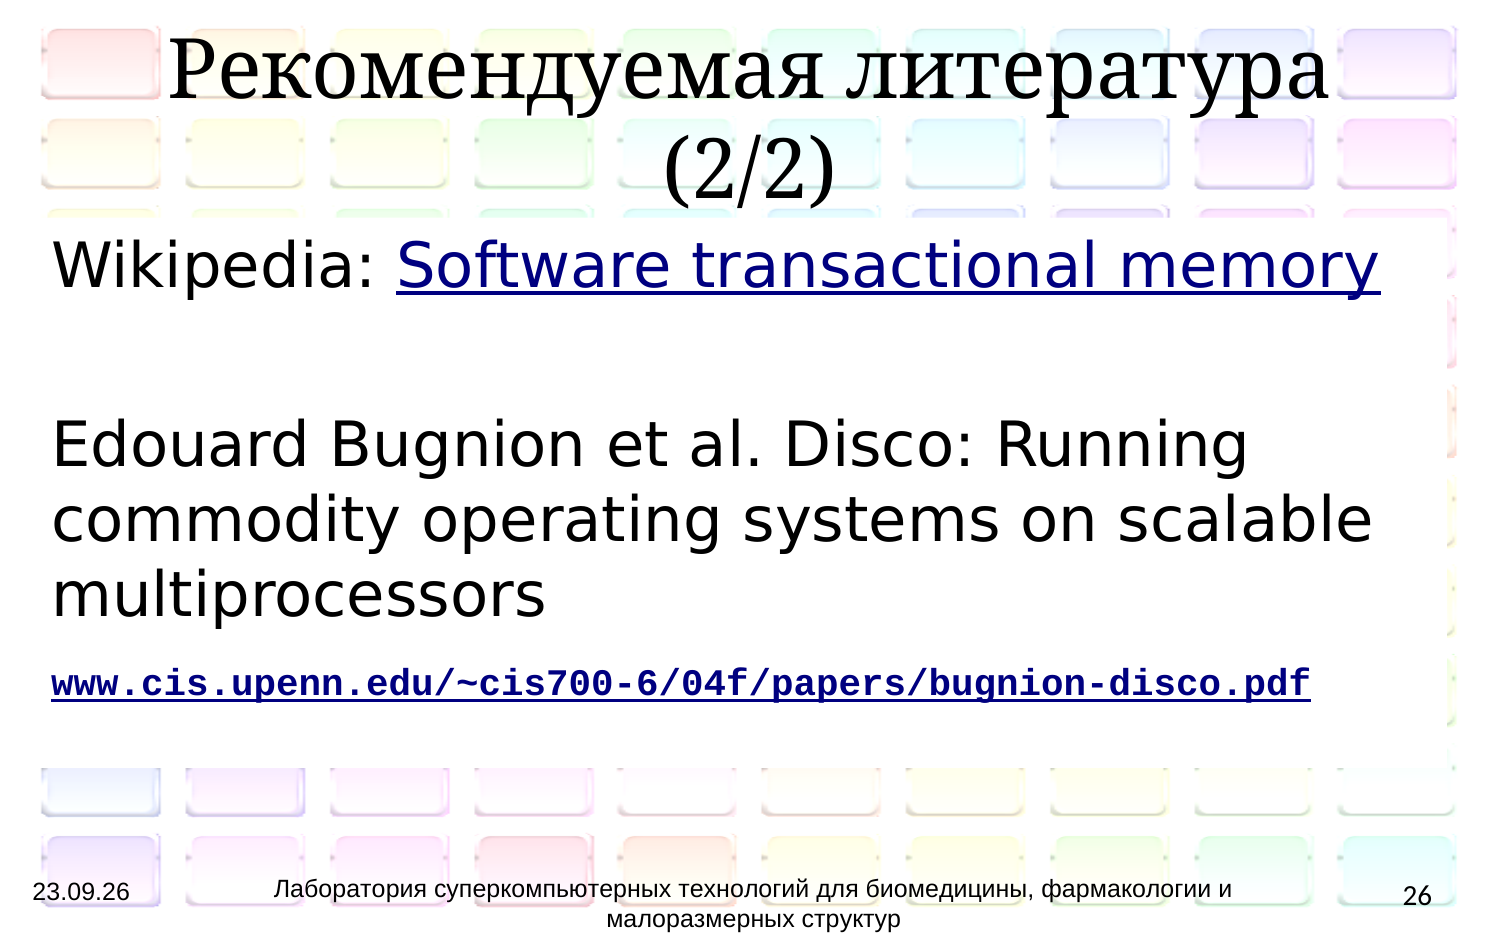

# Рекомендуемая литература (2/2)
Wikipedia: Software transactional memory
Edouard Bugnion et al. Disco: Running commodity operating systems on scalable multiprocessors
www.cis.upenn.edu/~cis700-6/04f/papers/bugnion-disco.pdf
Лаборатория суперкомпьютерных технологий для биомедицины, фармакологии и малоразмерных структур